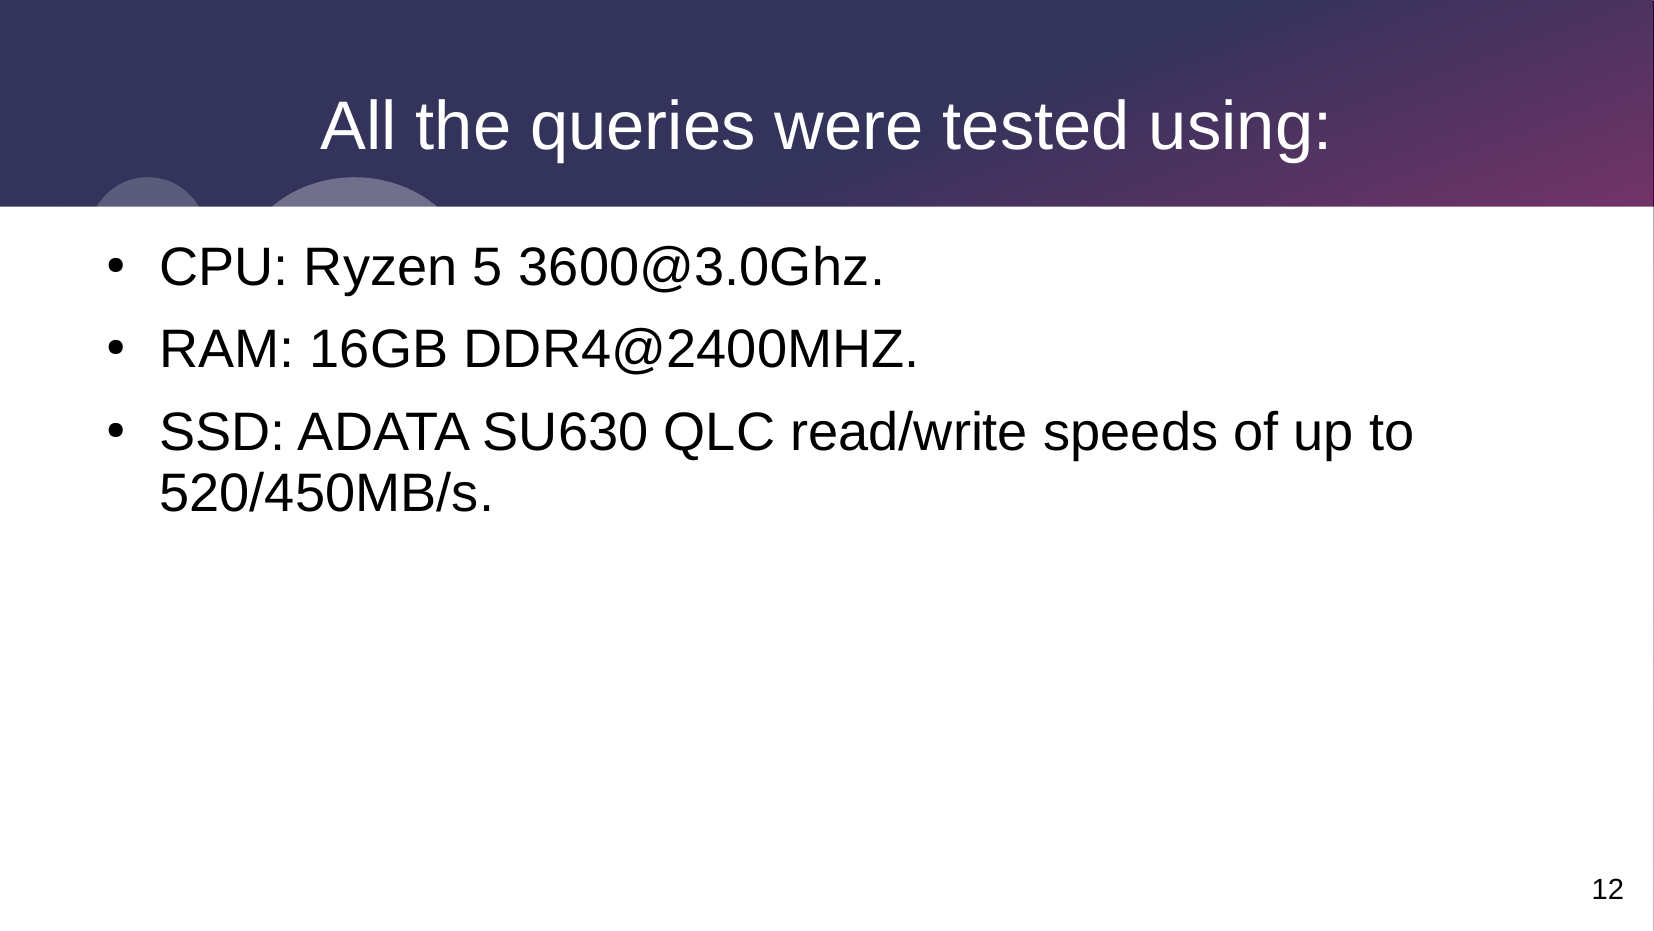

# All the queries were tested using:
CPU: Ryzen 5 3600@3.0Ghz.
RAM: 16GB DDR4@2400MHZ.
SSD: ADATA SU630 QLC read/write speeds of up to 520/450MB/s.